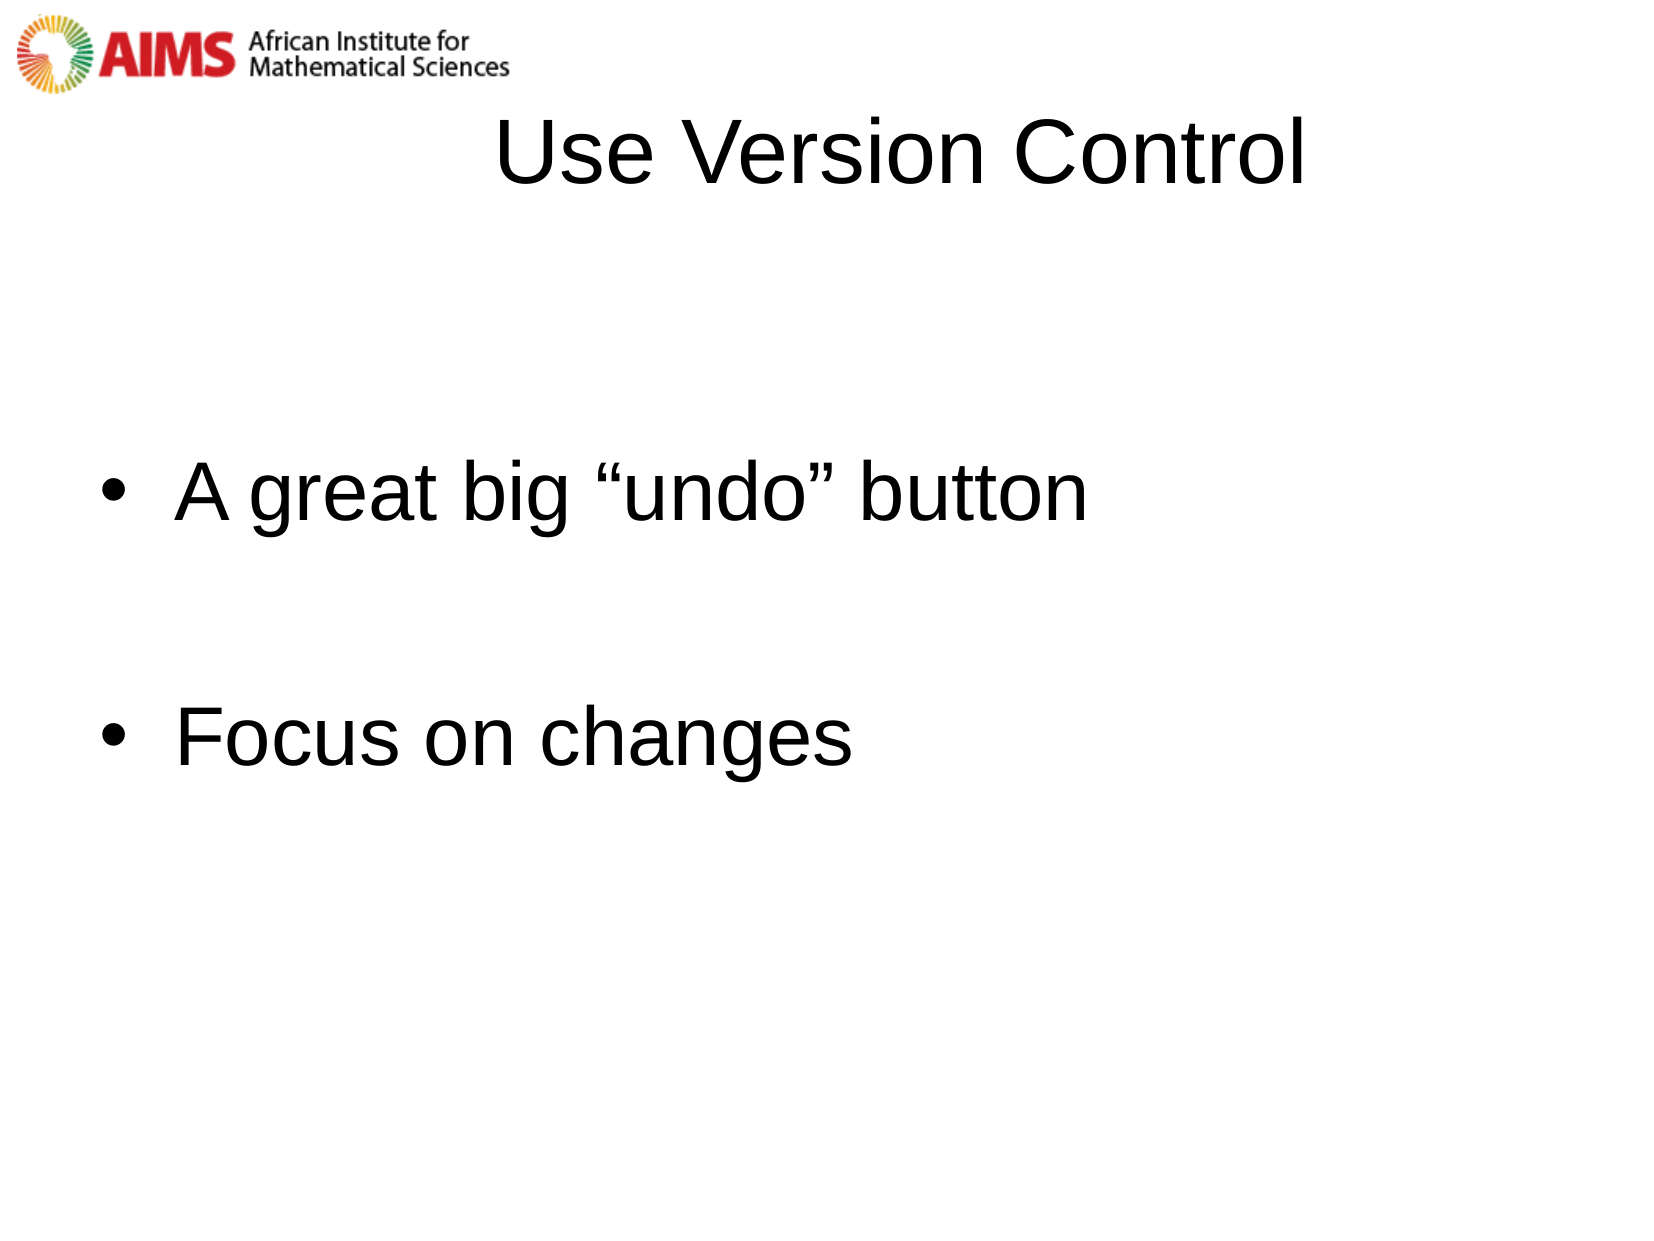

# Use Version Control
A great big “undo” button
Focus on changes